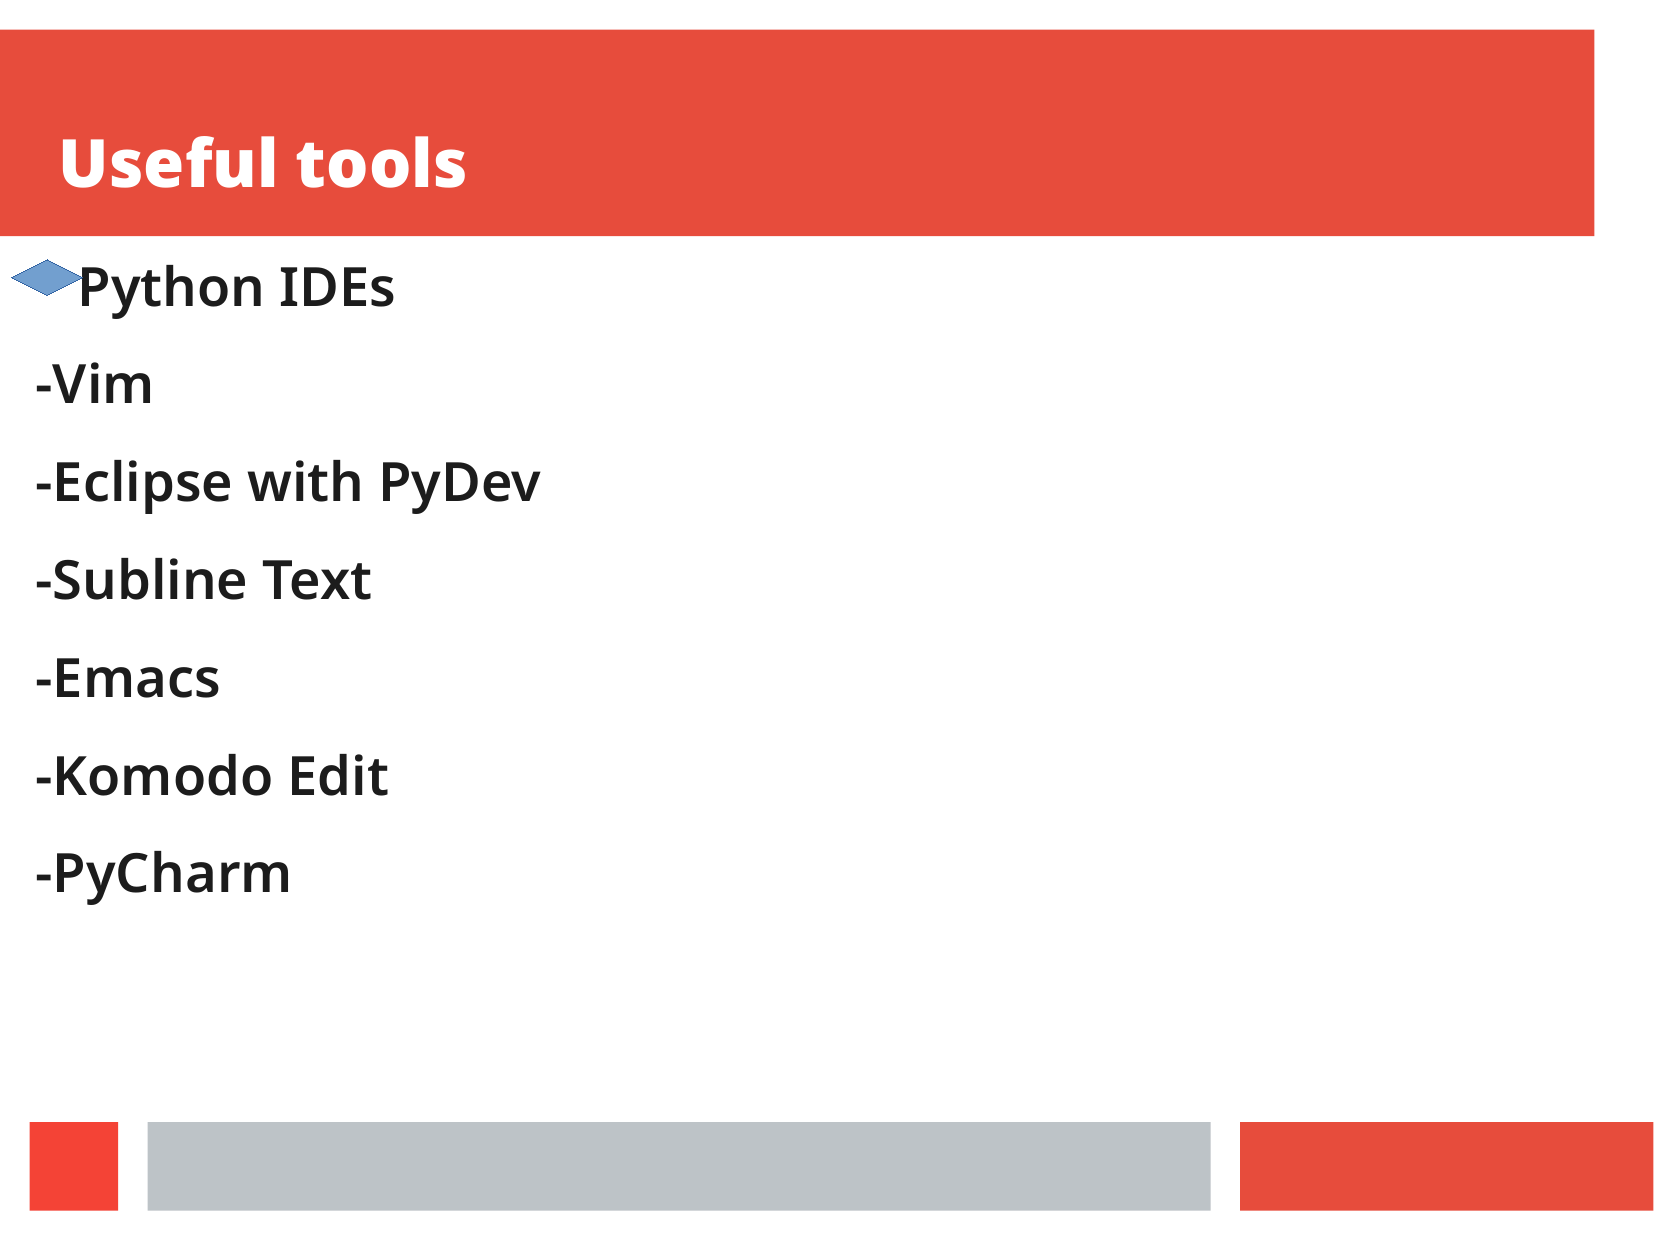

# Useful tools
 Python IDEs
-Vim
-Eclipse with PyDev
-Subline Text
-Emacs
-Komodo Edit
-PyCharm